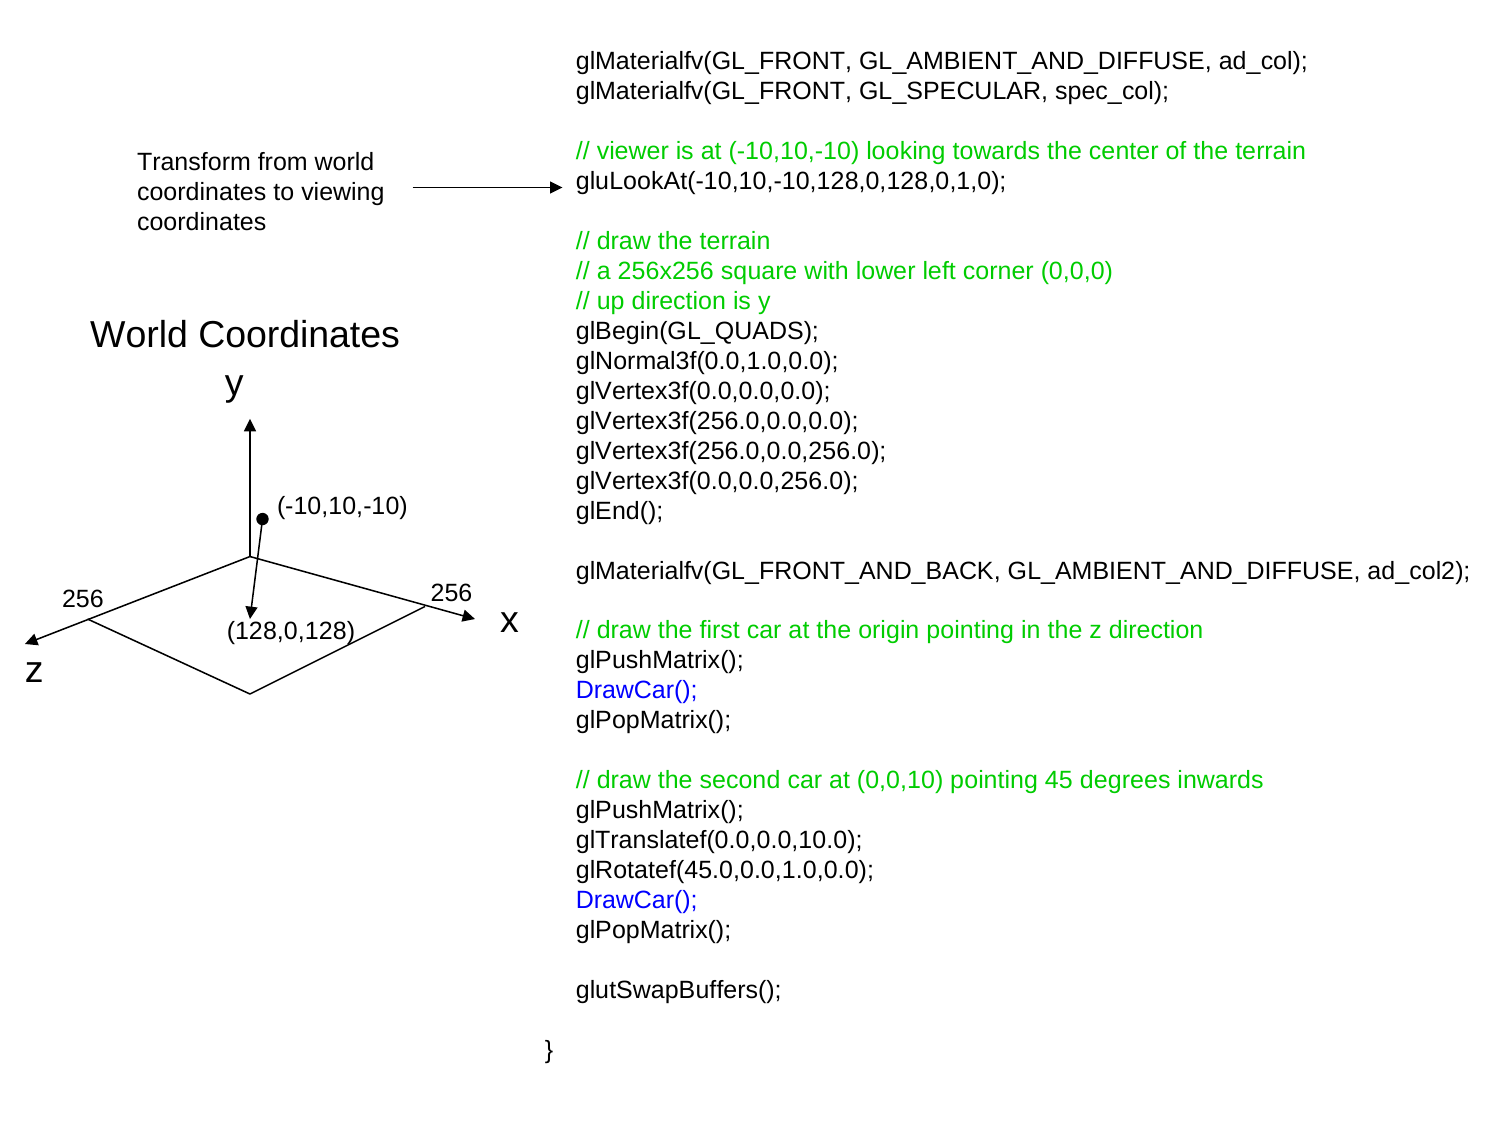

glMaterialfv(GL_FRONT, GL_AMBIENT_AND_DIFFUSE, ad_col);
	glMaterialfv(GL_FRONT, GL_SPECULAR, spec_col);
	// viewer is at (-10,10,-10) looking towards the center of the terrain
	gluLookAt(-10,10,-10,128,0,128,0,1,0);
	// draw the terrain
	// a 256x256 square with lower left corner (0,0,0)
	// up direction is y
	glBegin(GL_QUADS);
	glNormal3f(0.0,1.0,0.0);
	glVertex3f(0.0,0.0,0.0);
	glVertex3f(256.0,0.0,0.0);
	glVertex3f(256.0,0.0,256.0);
	glVertex3f(0.0,0.0,256.0);
	glEnd();
	glMaterialfv(GL_FRONT_AND_BACK, GL_AMBIENT_AND_DIFFUSE, ad_col2);
	// draw the first car at the origin pointing in the z direction
	glPushMatrix();
	DrawCar();
	glPopMatrix();
	// draw the second car at (0,0,10) pointing 45 degrees inwards
	glPushMatrix();
	glTranslatef(0.0,0.0,10.0);
	glRotatef(45.0,0.0,1.0,0.0);
	DrawCar();
	glPopMatrix();
	glutSwapBuffers();
 }
Transform from world coordinates to viewing coordinates
World Coordinates
y
(-10,10,-10)
256
256
x
(128,0,128)
z